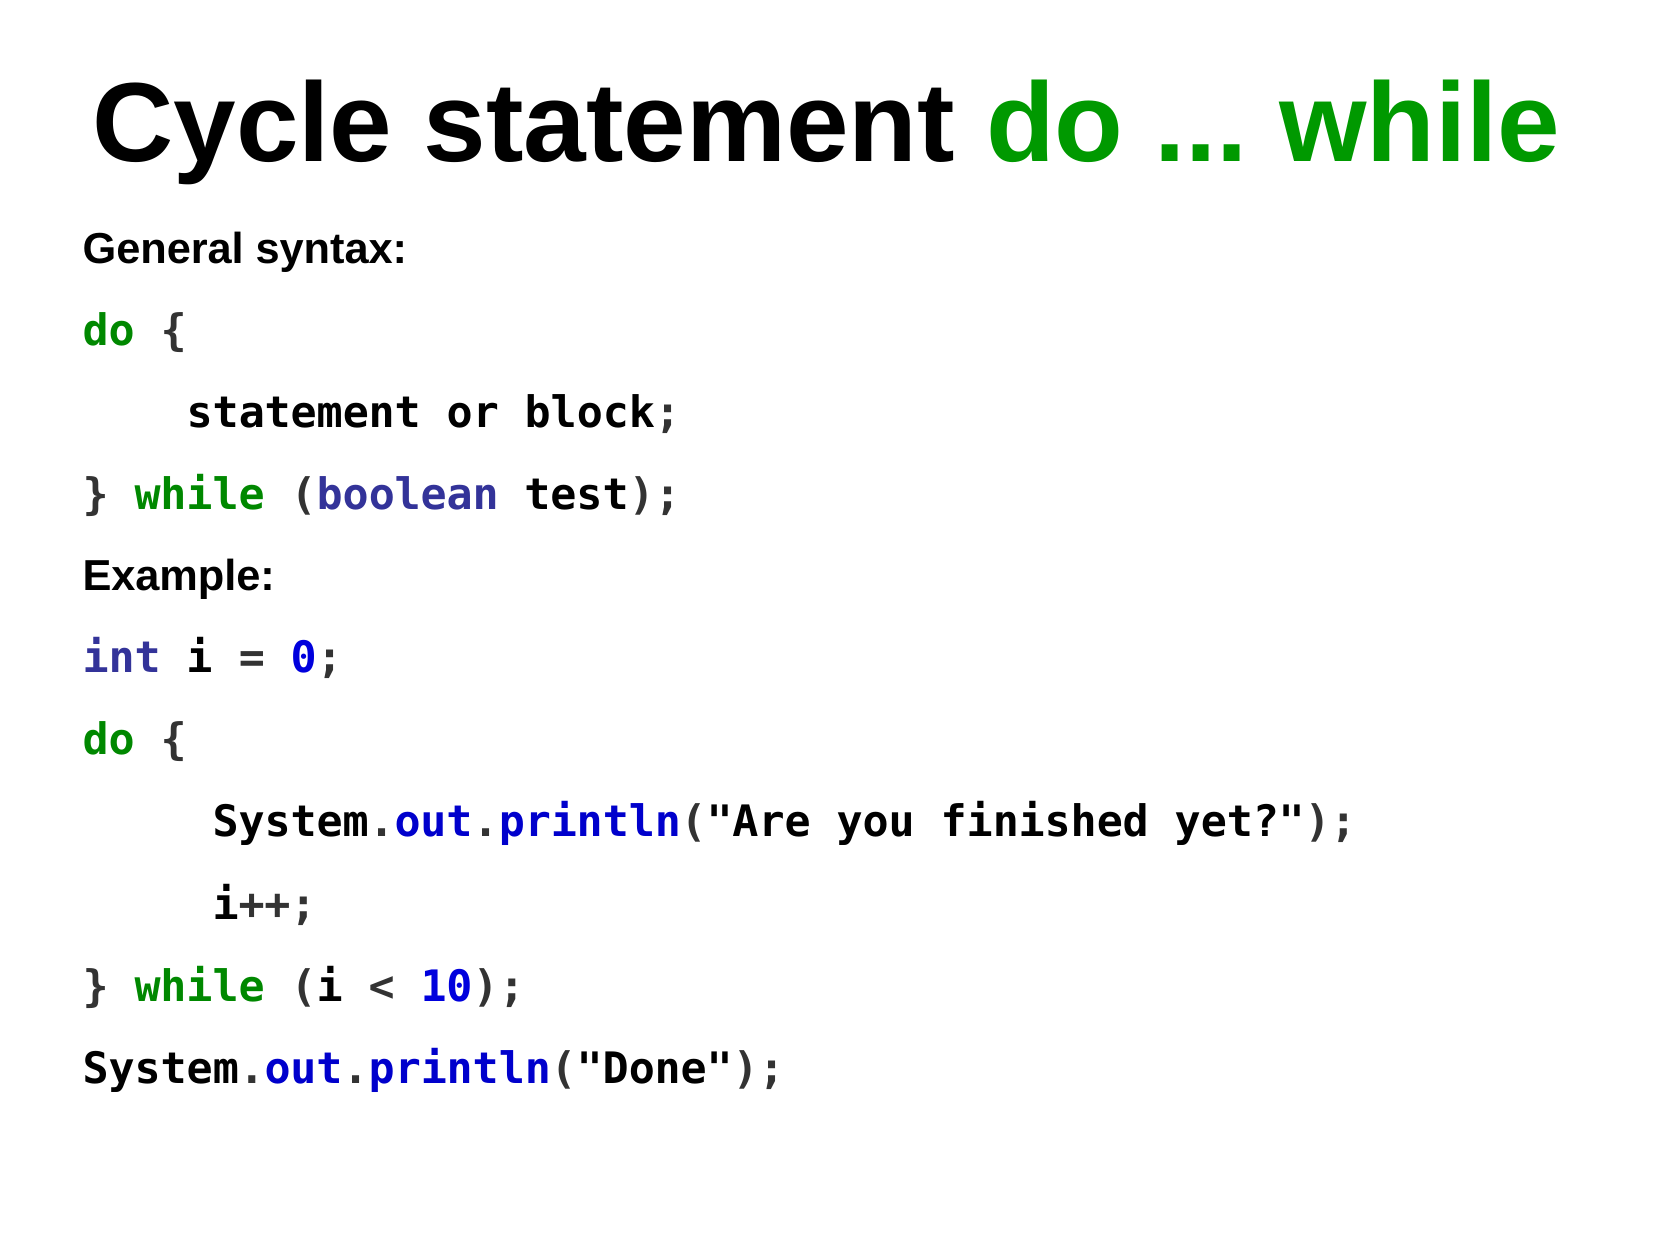

# Cycle statement do ... while
General syntax:
do {
 statement or block;
} while (boolean test);
Example:
int i = 0;
do {
 System.out.println("Are you finished yet?");
 i++;
} while (i < 10);
System.out.println("Done");